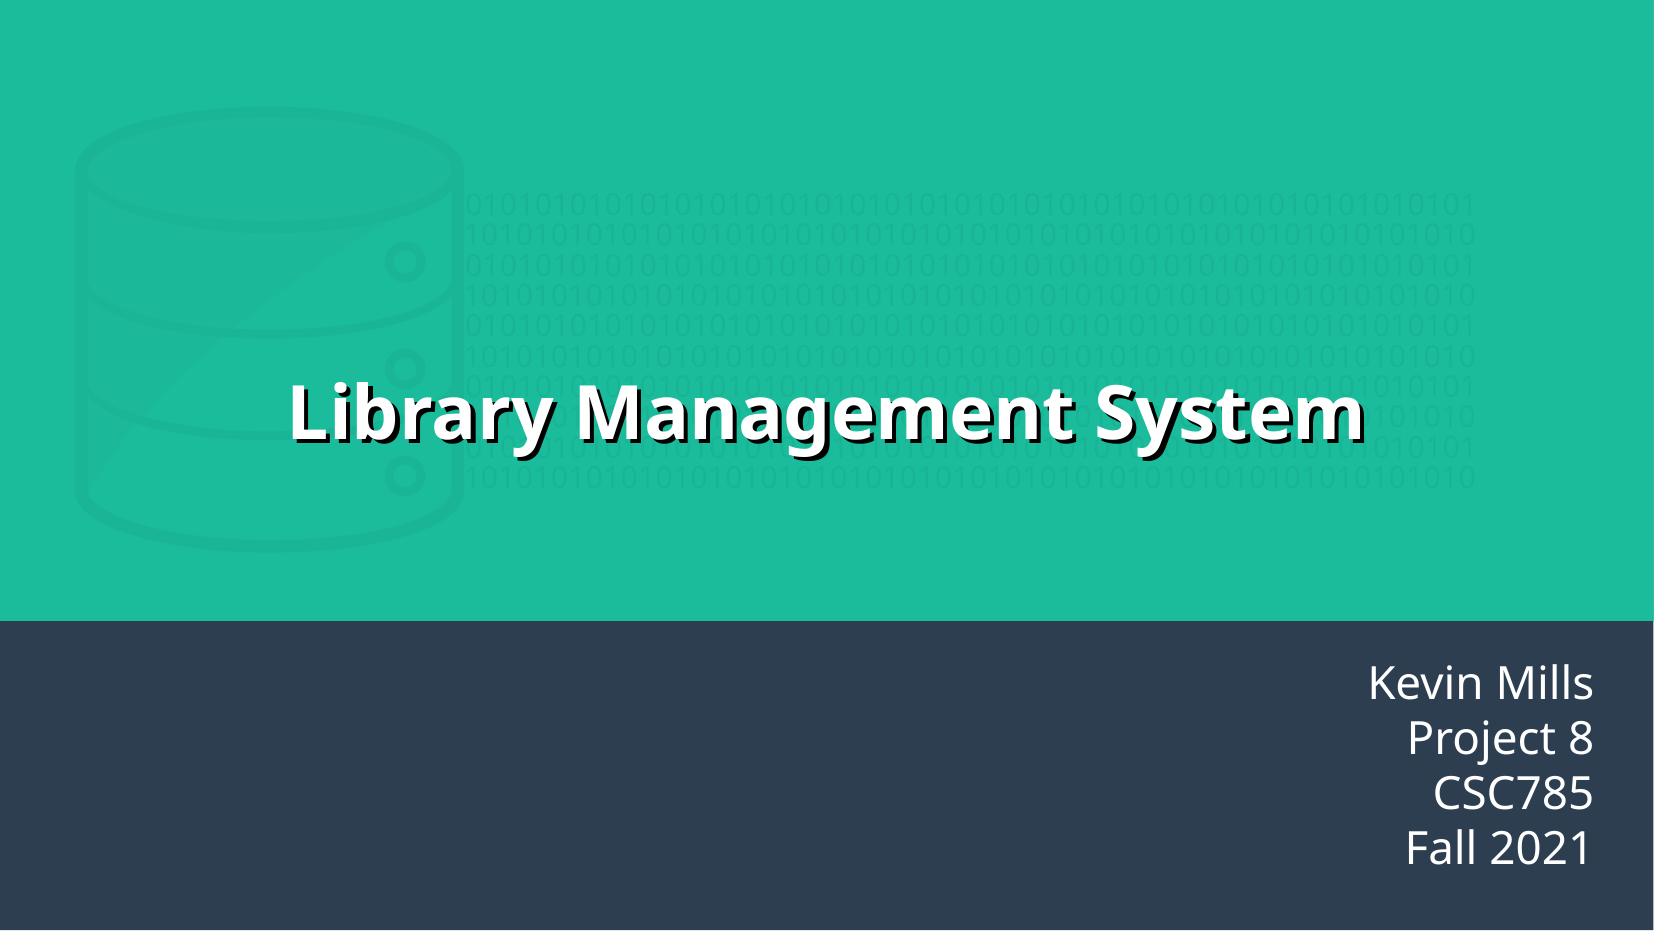

# Library Management System
Kevin Mills
Project 8
CSC785
Fall 2021